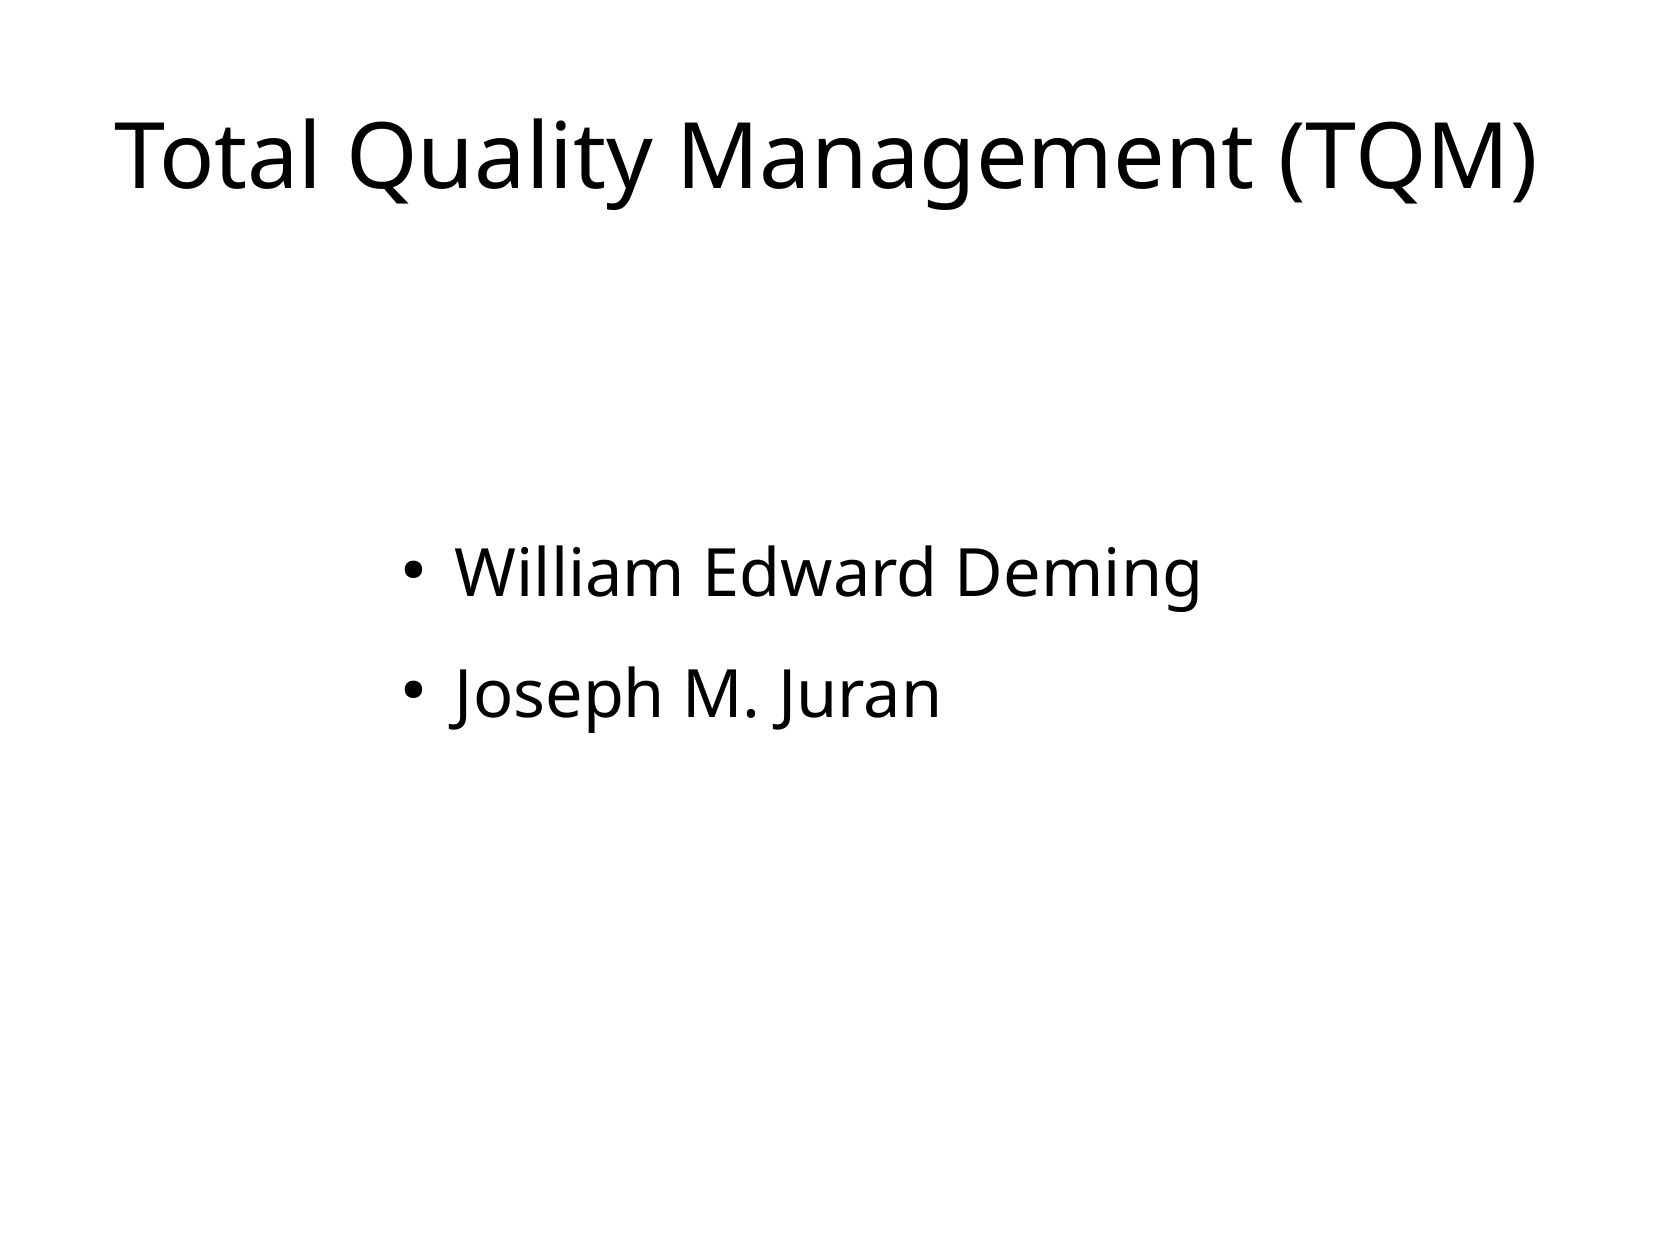

# Total Quality Management (TQM)
William Edward Deming
Joseph M. Juran